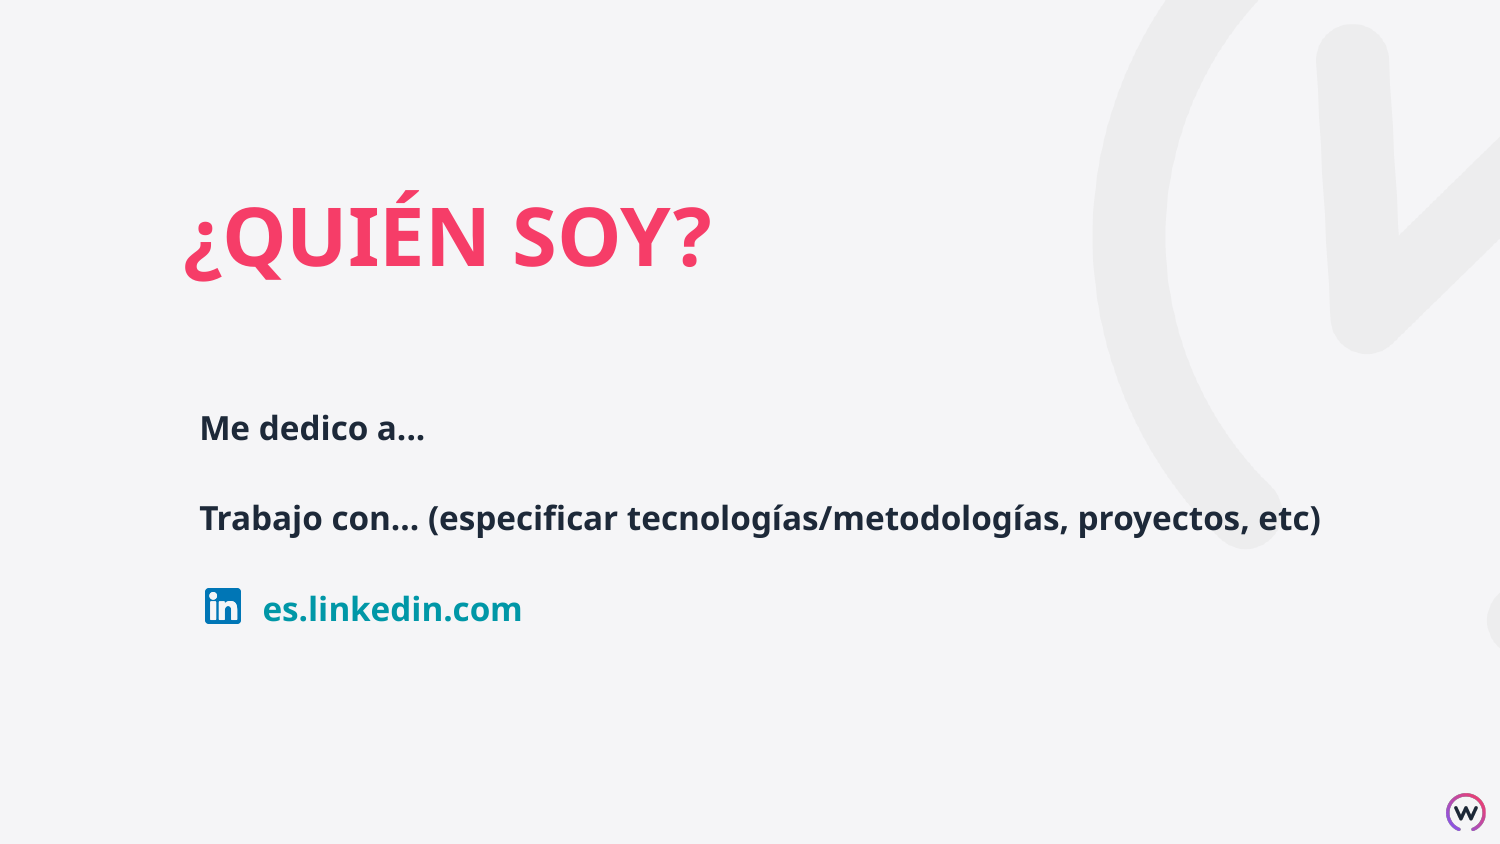

# ¿QUIÉN SOY?
Me dedico a...
Trabajo con… (especificar tecnologías/metodologías, proyectos, etc)
es.linkedin.com